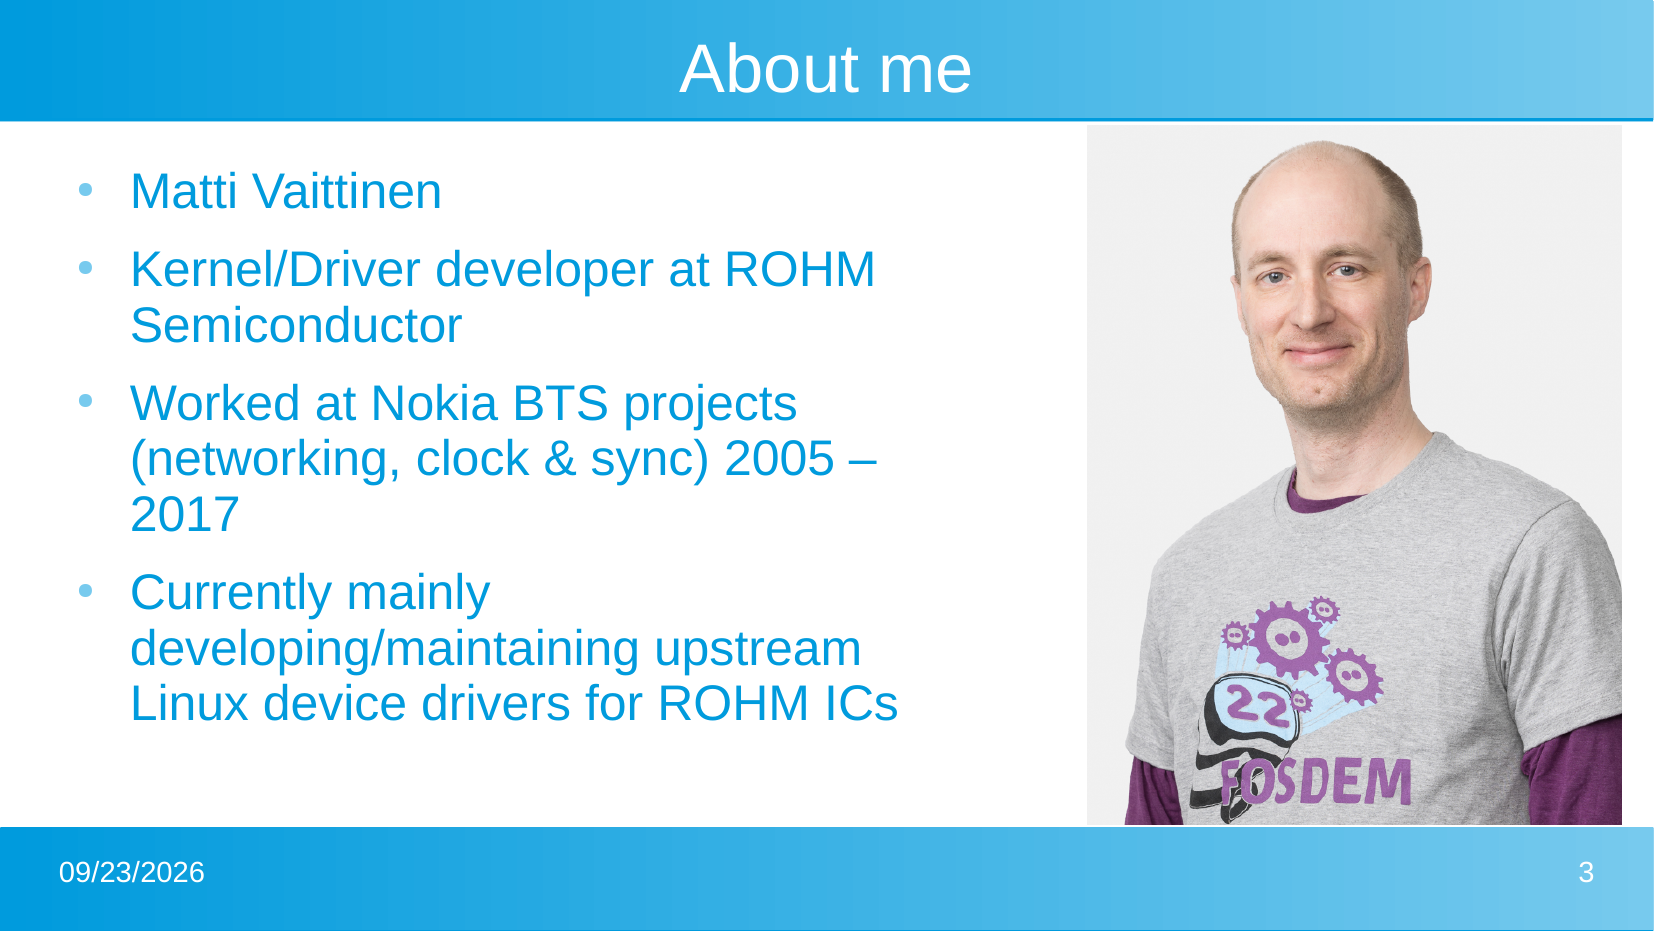

# About me
Matti Vaittinen
Kernel/Driver developer at ROHM Semiconductor
Worked at Nokia BTS projects (networking, clock & sync) 2005 – 2017
Currently mainly developing/maintaining upstream Linux device drivers for ROHM ICs
3